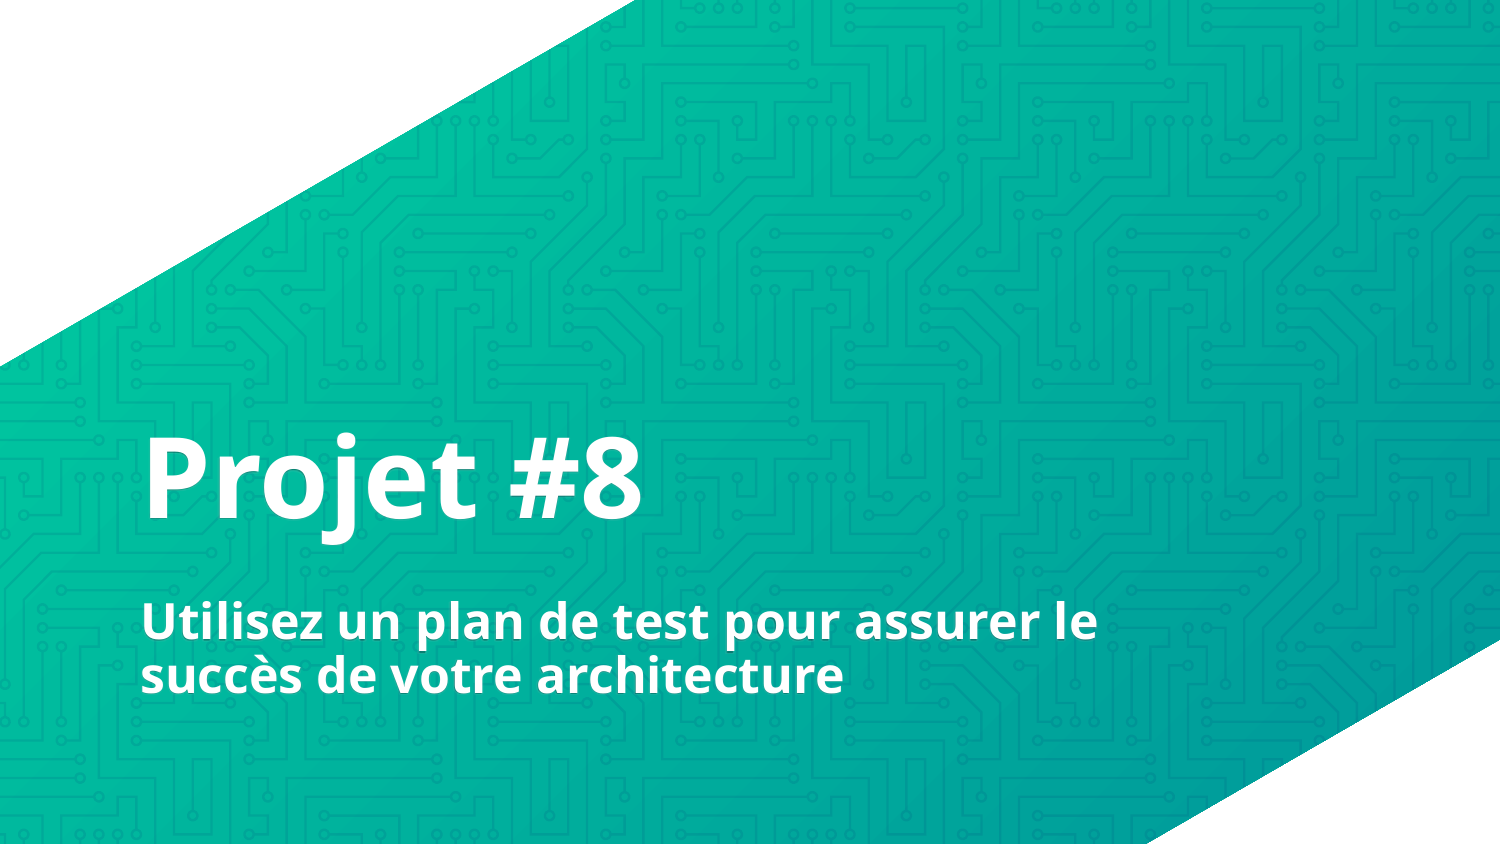

# Projet #8 Utilisez un plan de test pour assurer le succès de votre architecture